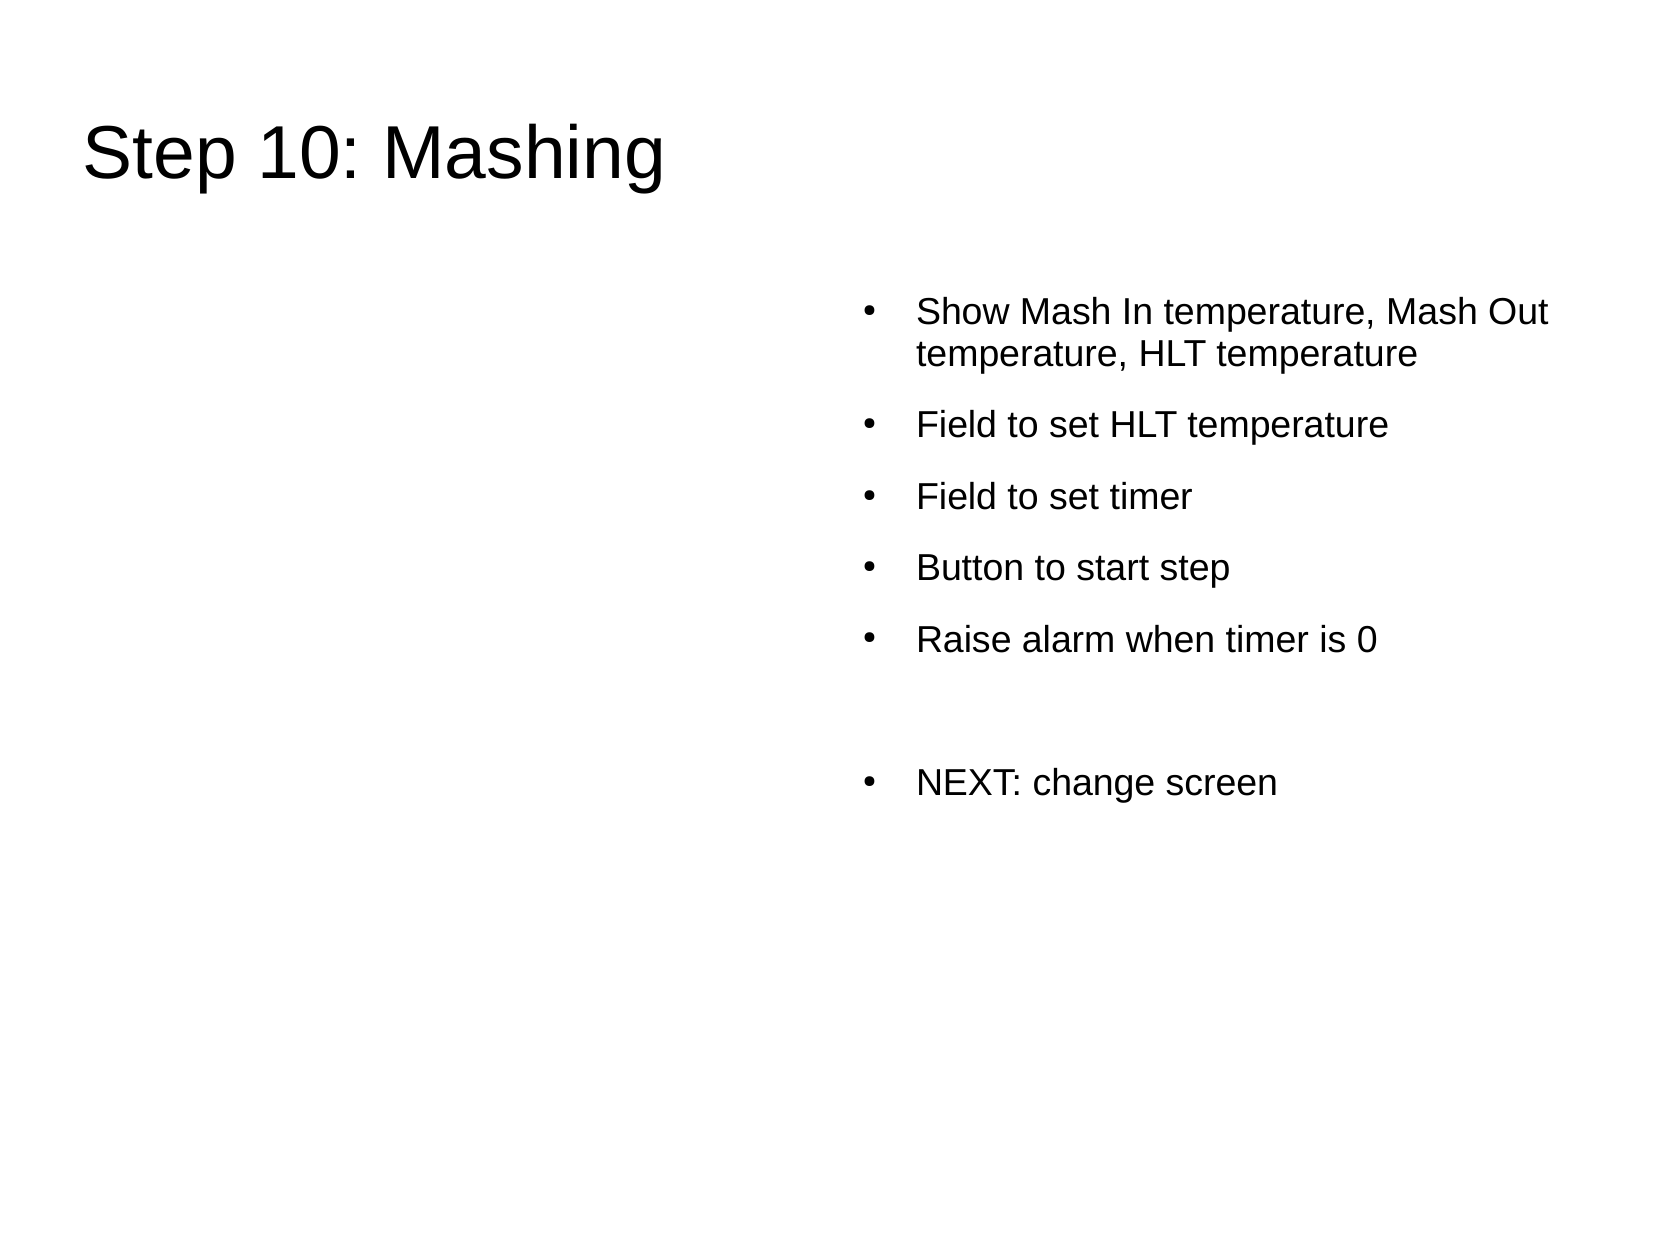

# Step 10: Mashing
Show Mash In temperature, Mash Out temperature, HLT temperature
Field to set HLT temperature
Field to set timer
Button to start step
Raise alarm when timer is 0
NEXT: change screen